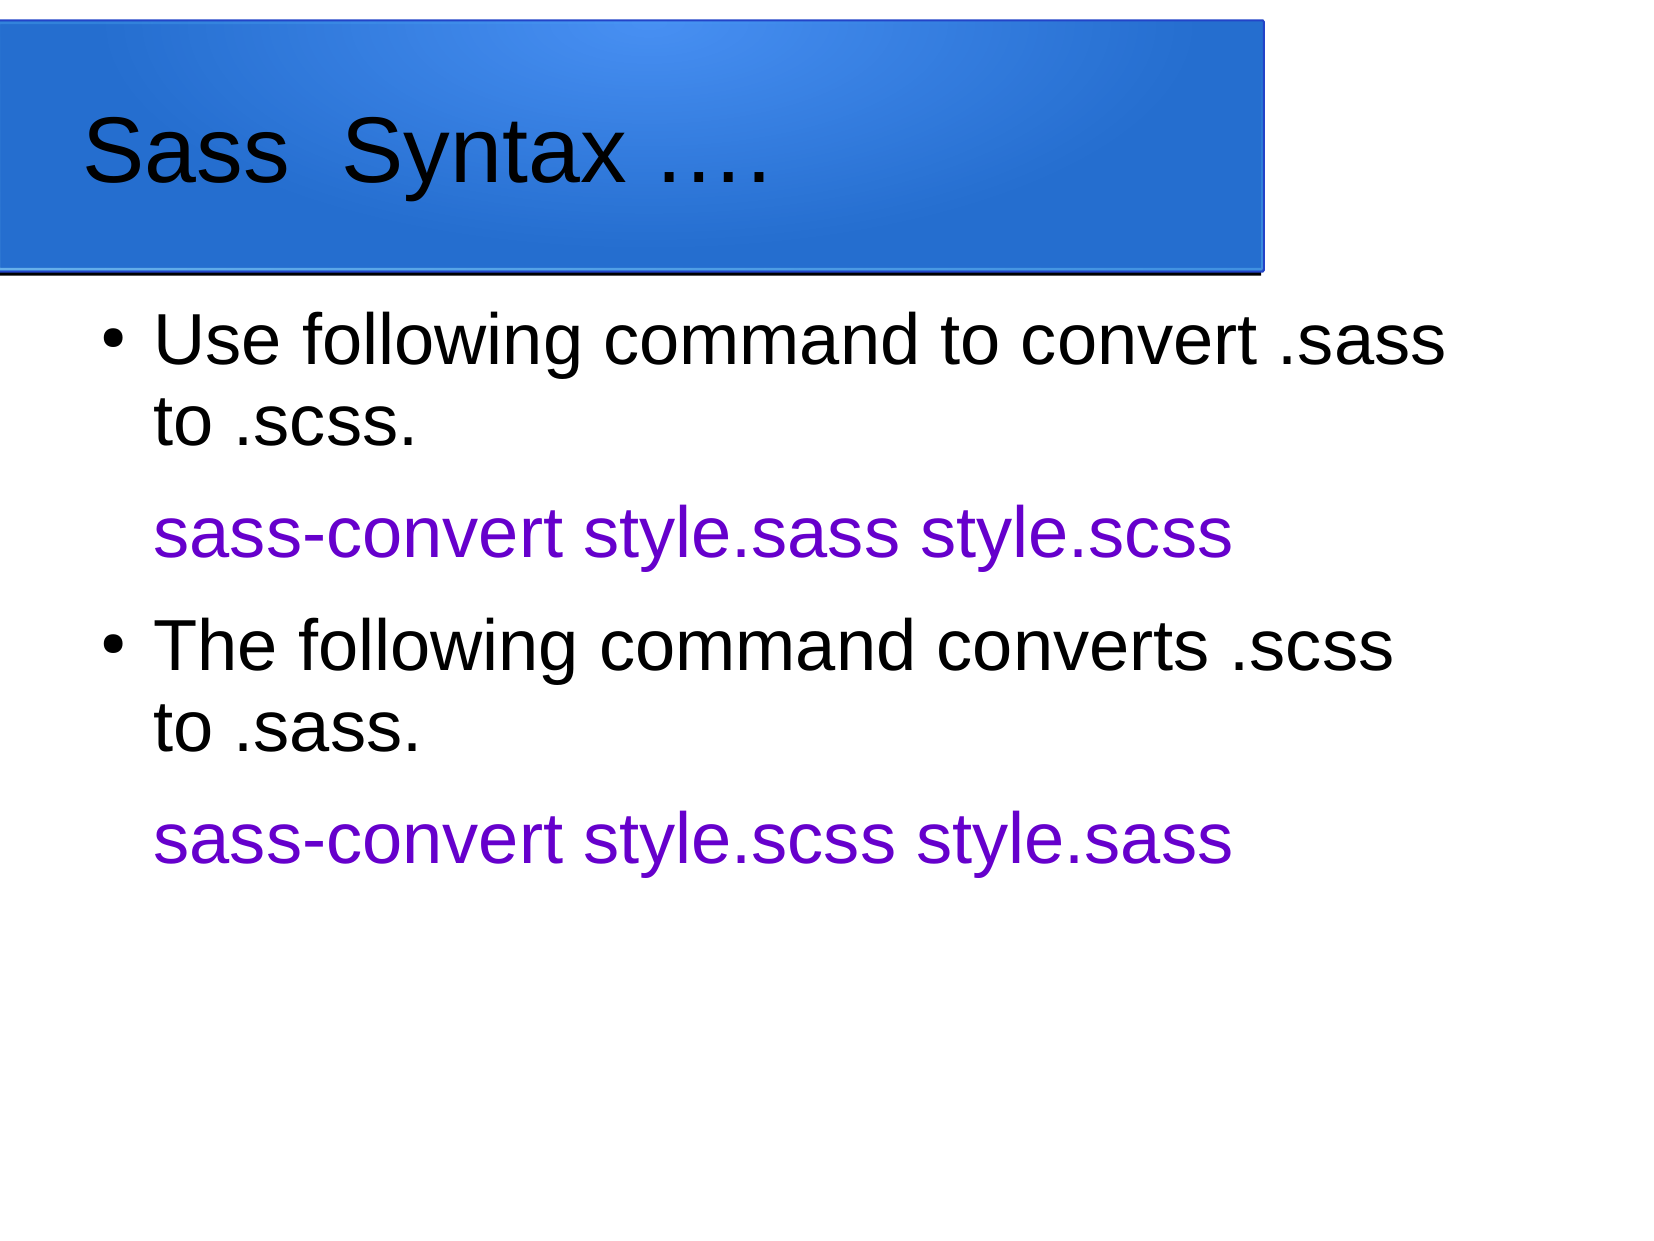

# Sass Syntax ….
Use following command to convert .sass to .scss.
sass-convert style.sass style.scss
The following command converts .scss to .sass.
sass-convert style.scss style.sass